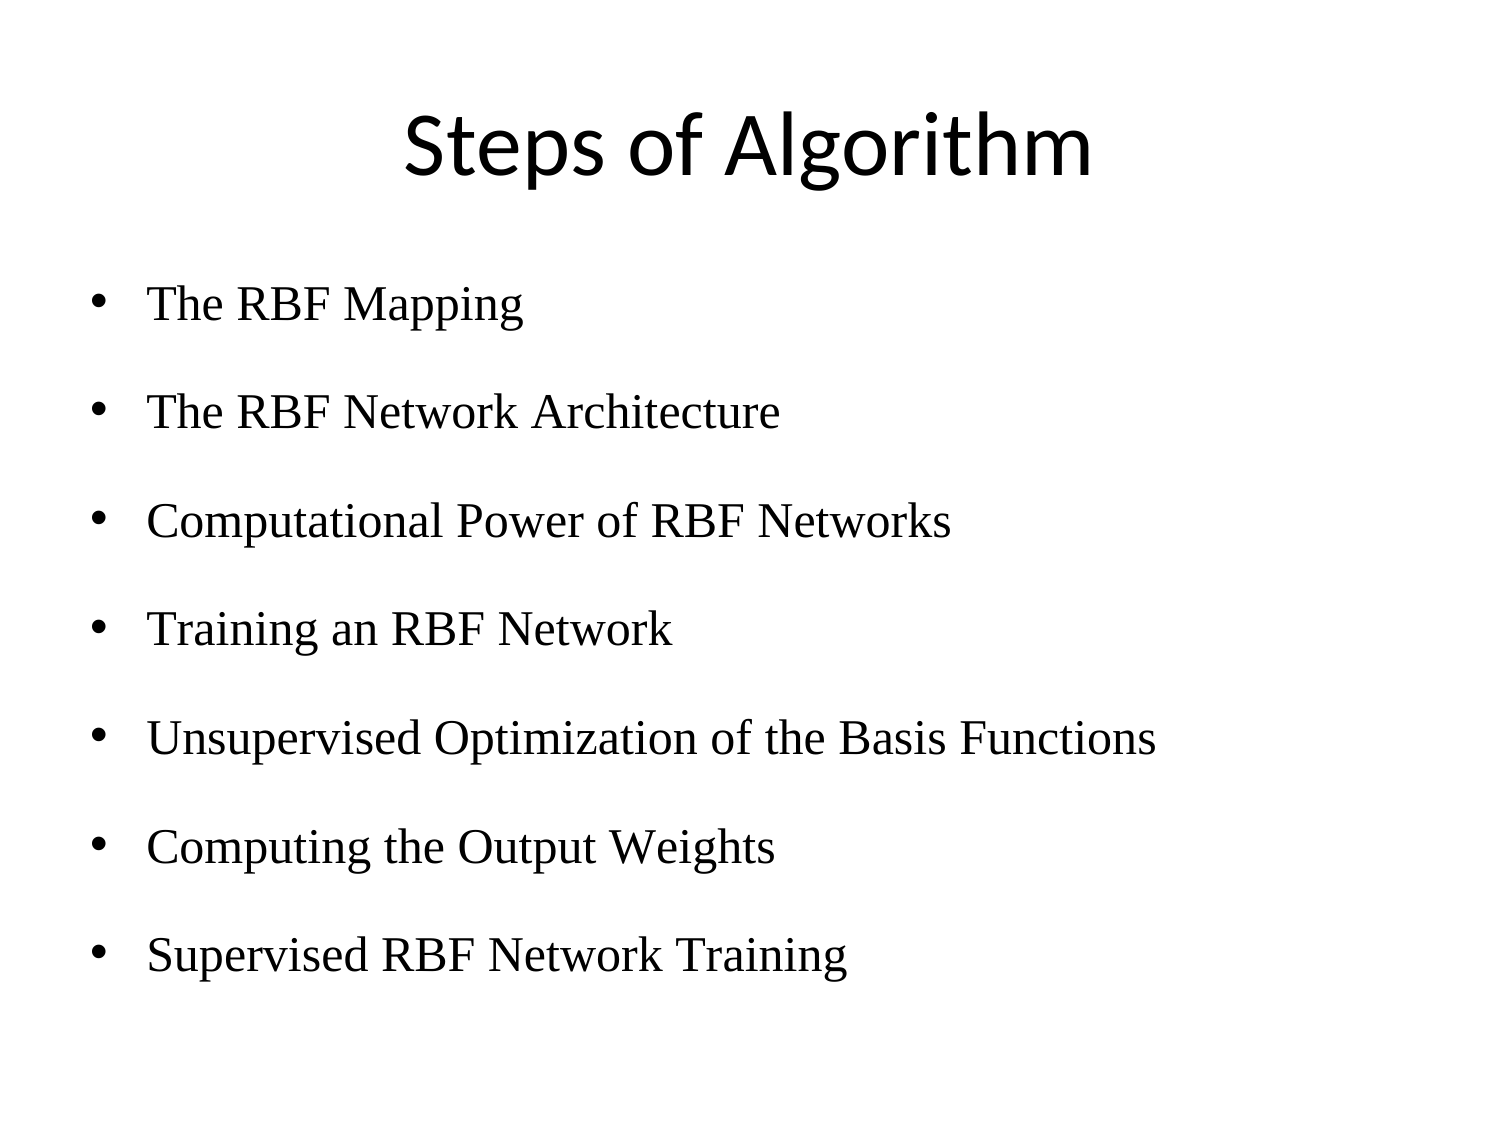

# Steps of Algorithm
The RBF Mapping
The RBF Network Architecture
Computational Power of RBF Networks
Training an RBF Network
Unsupervised Optimization of the Basis Functions
Computing the Output Weights
Supervised RBF Network Training